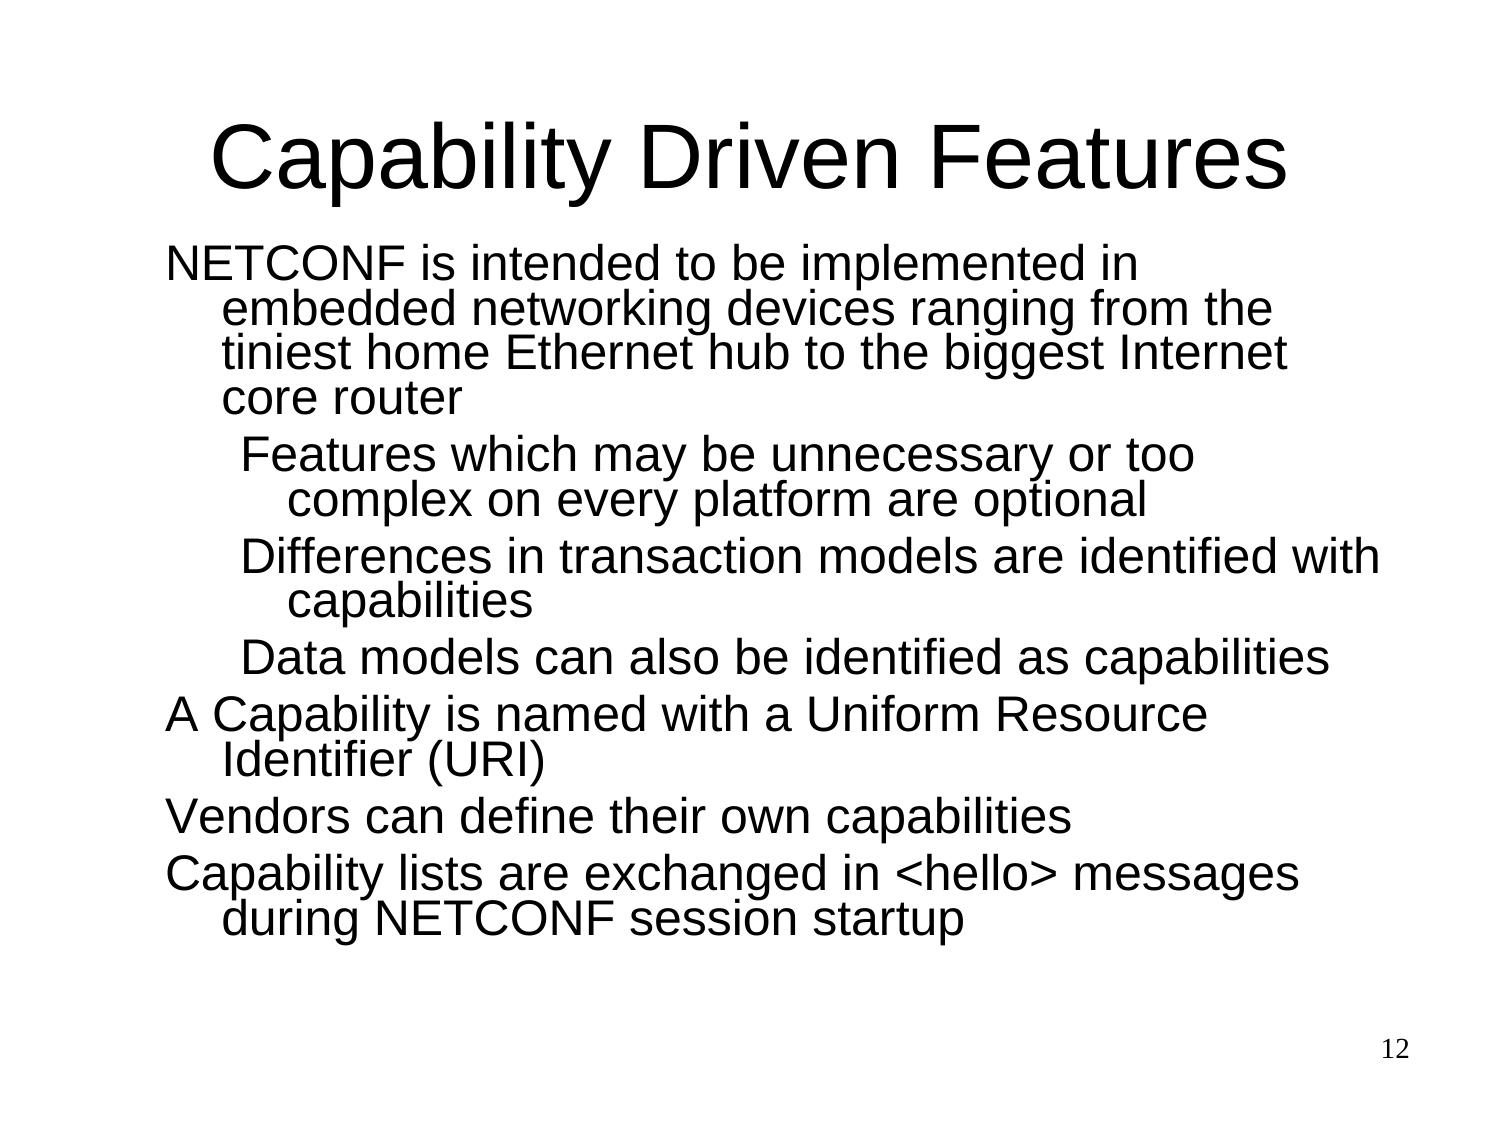

# Capability Driven Features
NETCONF is intended to be implemented in embedded networking devices ranging from the tiniest home Ethernet hub to the biggest Internet core router
Features which may be unnecessary or too complex on every platform are optional
Differences in transaction models are identified with capabilities
Data models can also be identified as capabilities
A Capability is named with a Uniform Resource Identifier (URI)
Vendors can define their own capabilities
Capability lists are exchanged in <hello> messages during NETCONF session startup
12